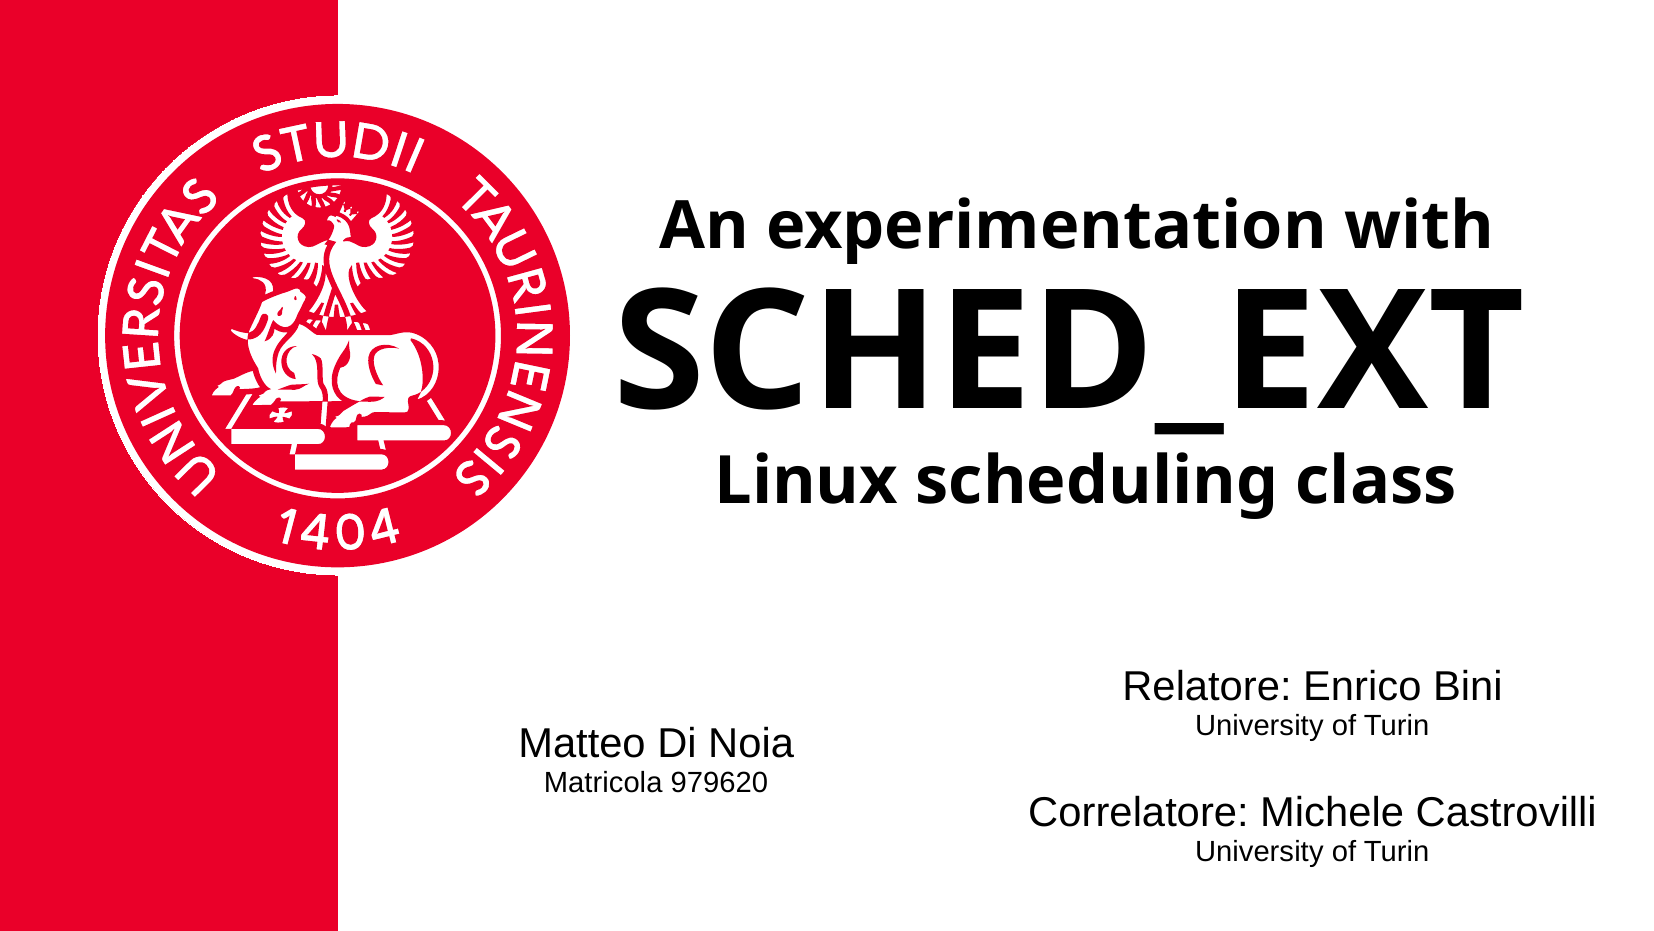

# An experimentation with SCHED_EXT Linux scheduling class
Matteo Di Noia
Matricola 979620
Relatore: Enrico Bini
University of Turin
Correlatore: Michele Castrovilli
University of Turin